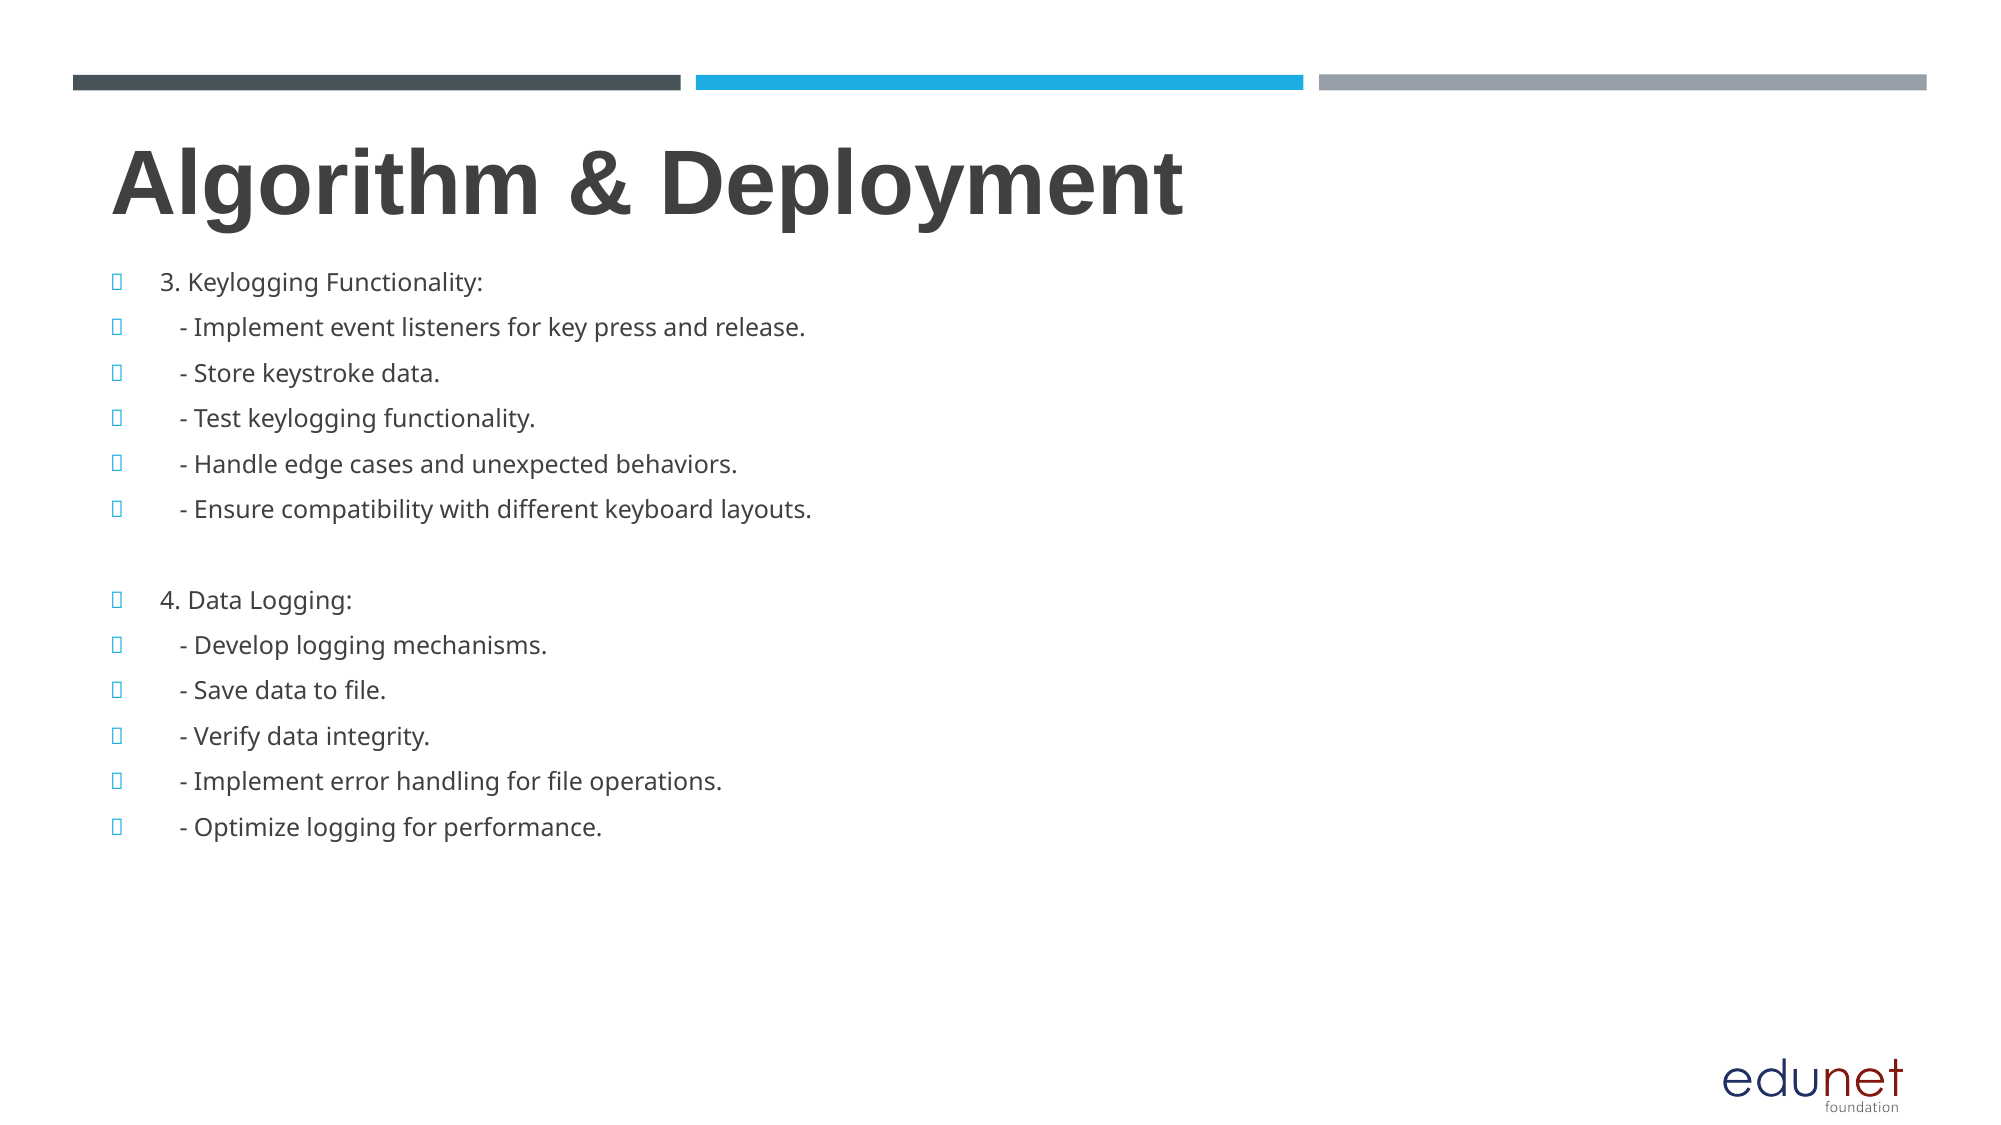

# Algorithm & Deployment
3. Keylogging Functionality:
 - Implement event listeners for key press and release.
 - Store keystroke data.
 - Test keylogging functionality.
 - Handle edge cases and unexpected behaviors.
 - Ensure compatibility with different keyboard layouts.
4. Data Logging:
 - Develop logging mechanisms.
 - Save data to file.
 - Verify data integrity.
 - Implement error handling for file operations.
 - Optimize logging for performance.